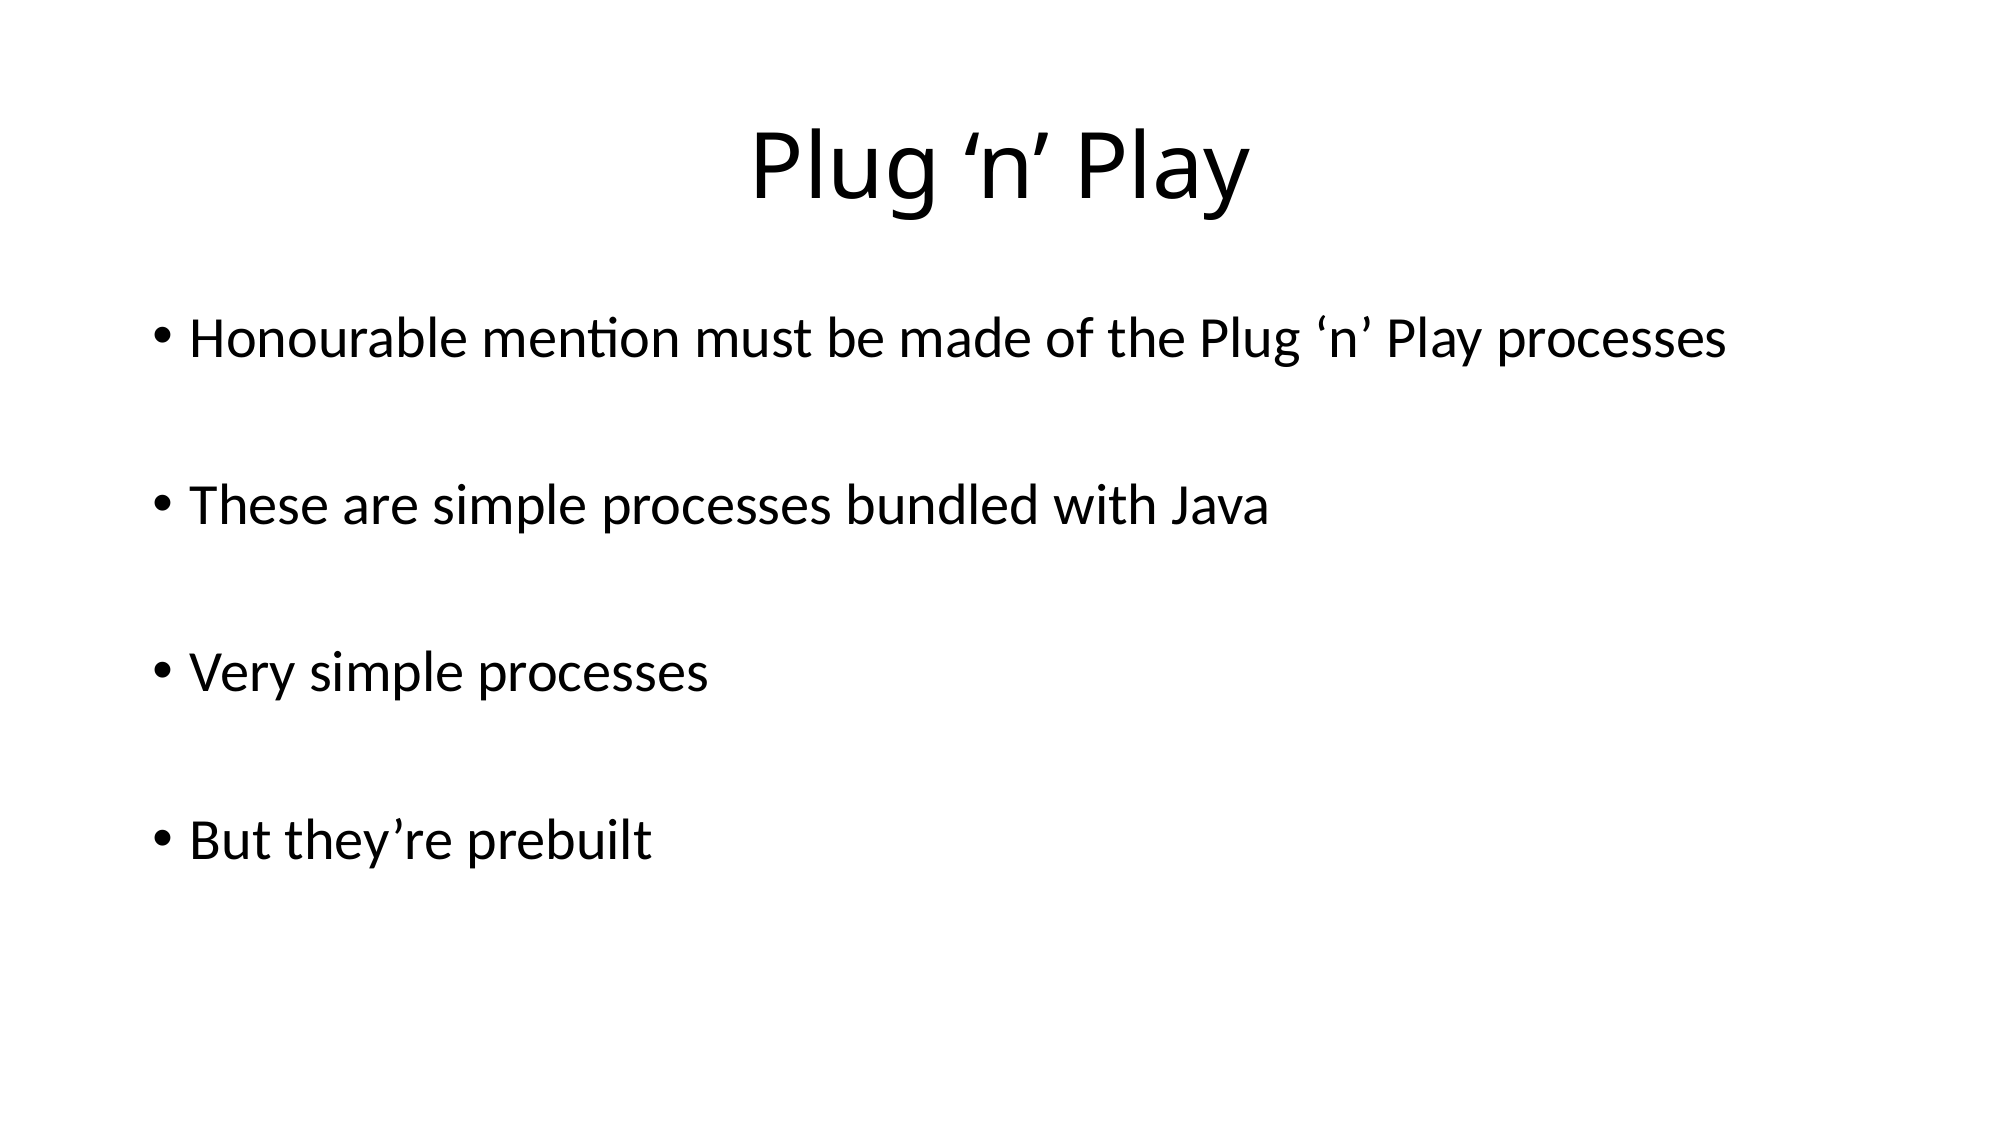

# Plug ‘n’ Play
Honourable mention must be made of the Plug ‘n’ Play processes
These are simple processes bundled with Java
Very simple processes
But they’re prebuilt